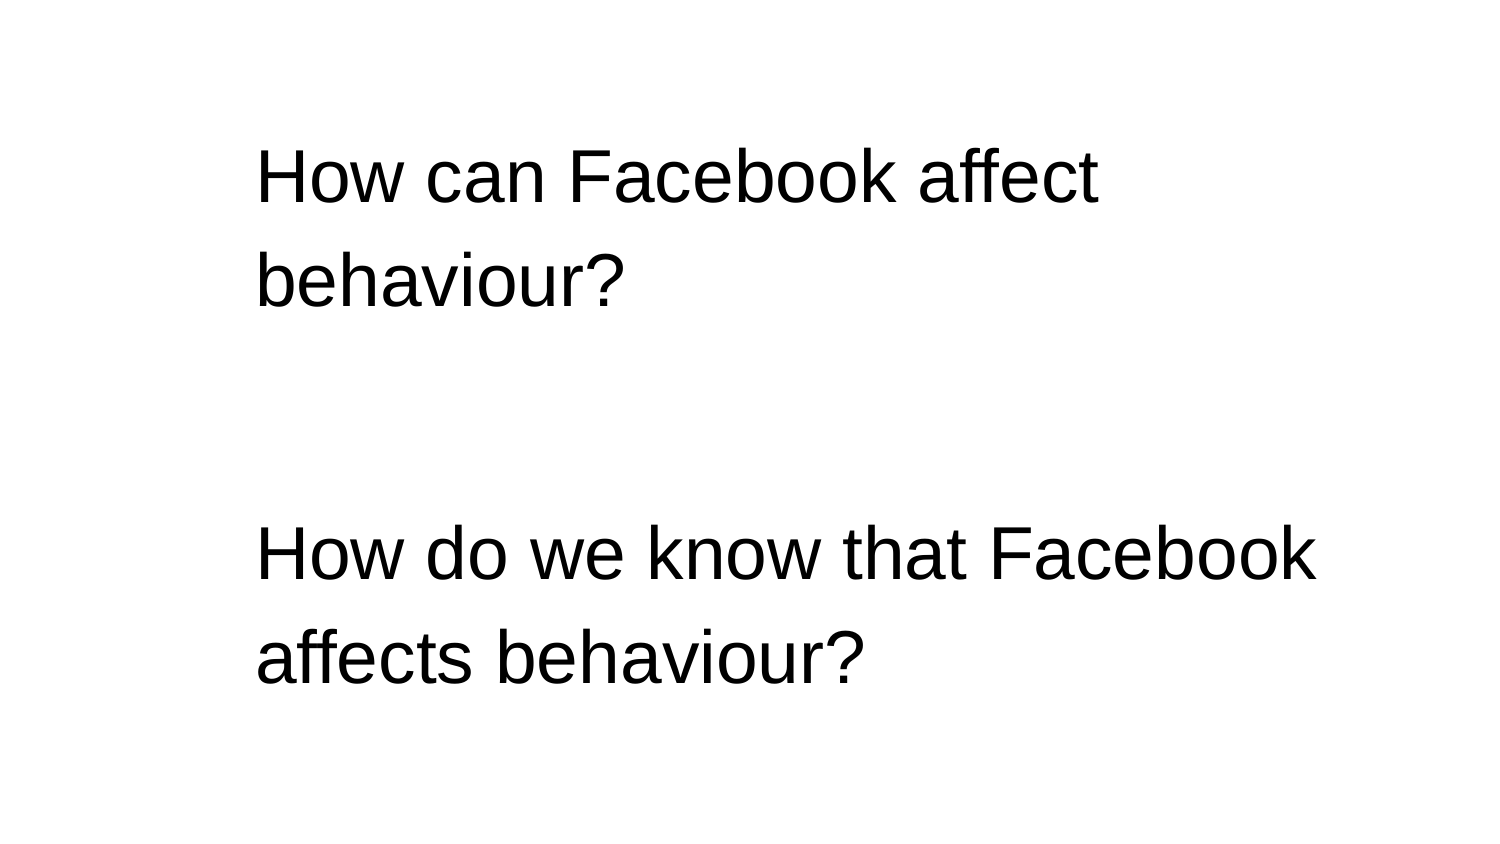

# How can Facebook affect behaviour?
How do we know that Facebook affects behaviour?